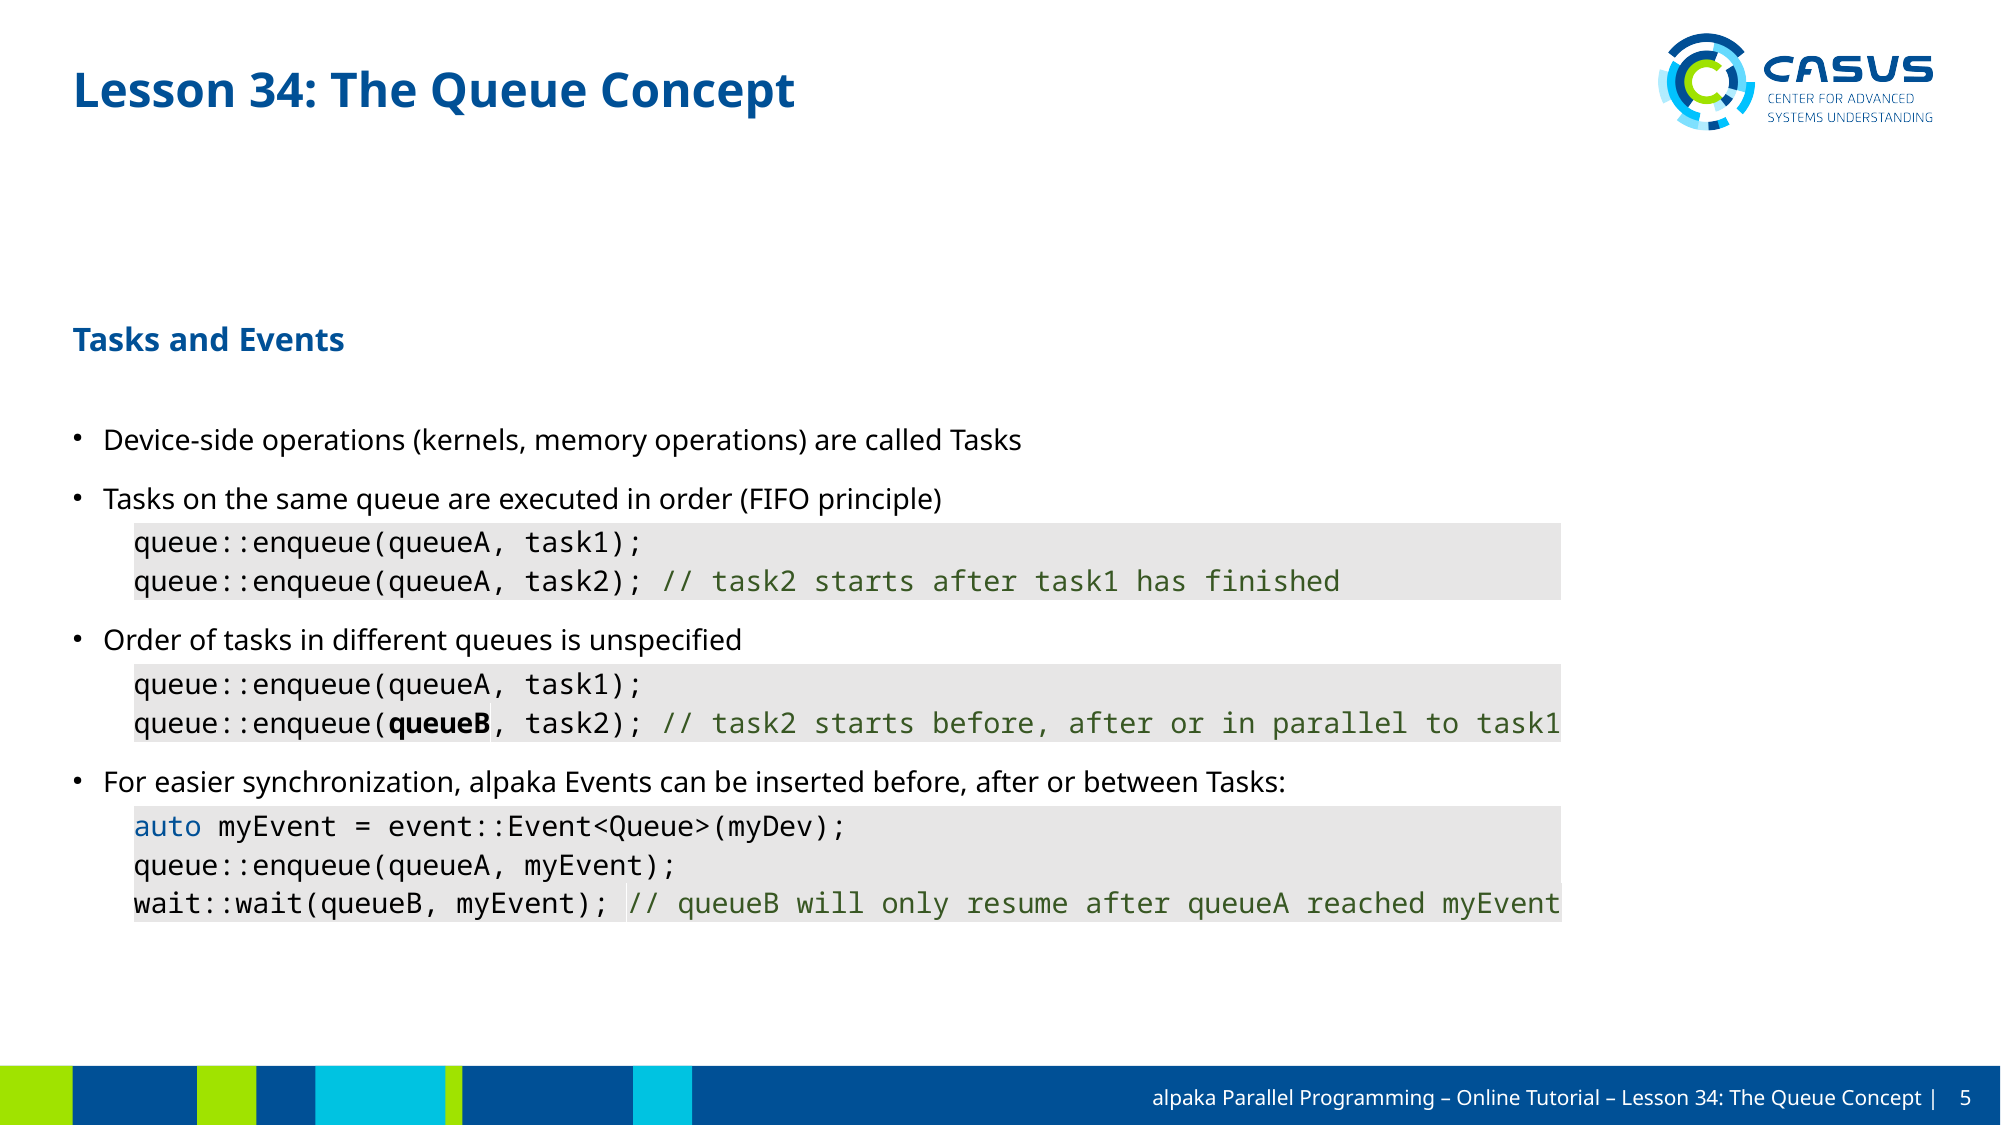

# Lesson 34: The Queue Concept
Tasks and Events
Device-side operations (kernels, memory operations) are called Tasks
Tasks on the same queue are executed in order (FIFO principle)
queue::enqueue(queueA, task1);
queue::enqueue(queueA, task2); // task2 starts after task1 has finished
Order of tasks in different queues is unspecified
queue::enqueue(queueA, task1);
queue::enqueue(queueB, task2); // task2 starts before, after or in parallel to task1
For easier synchronization, alpaka Events can be inserted before, after or between Tasks:
auto myEvent = event::Event<Queue>(myDev);
queue::enqueue(queueA, myEvent);
wait::wait(queueB, myEvent); // queueB will only resume after queueA reached myEvent
alpaka Parallel Programming – Online Tutorial – Lesson 34: The Queue Concept
5